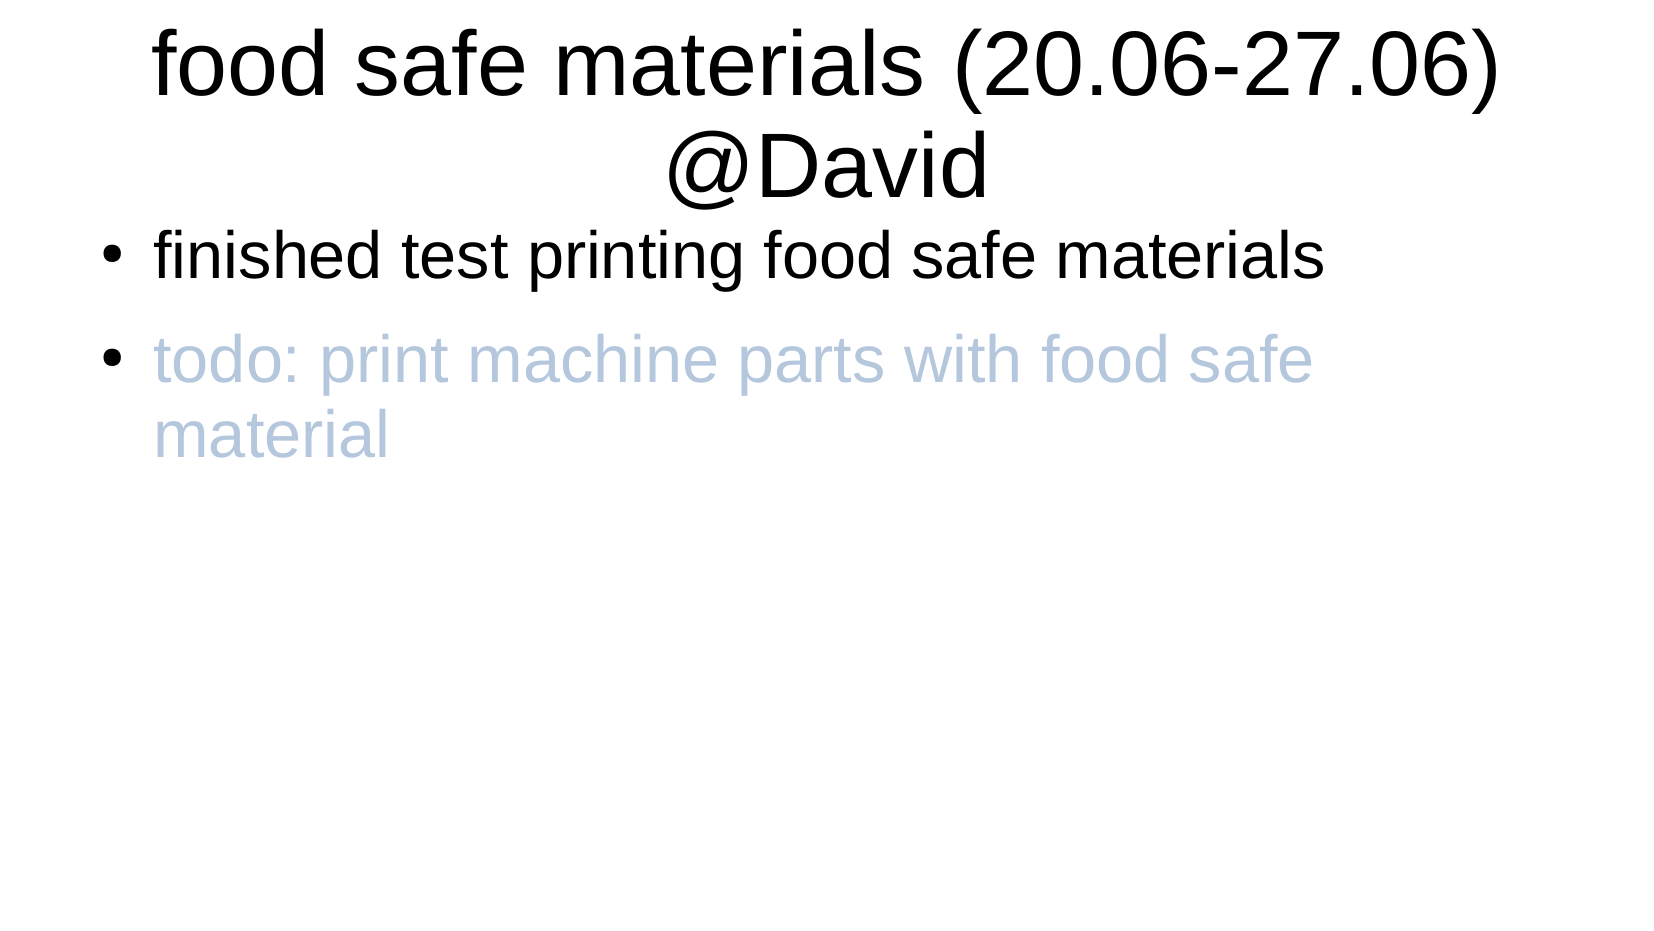

# food safe materials (20.06-27.06) @David
finished test printing food safe materials
todo: print machine parts with food safe material